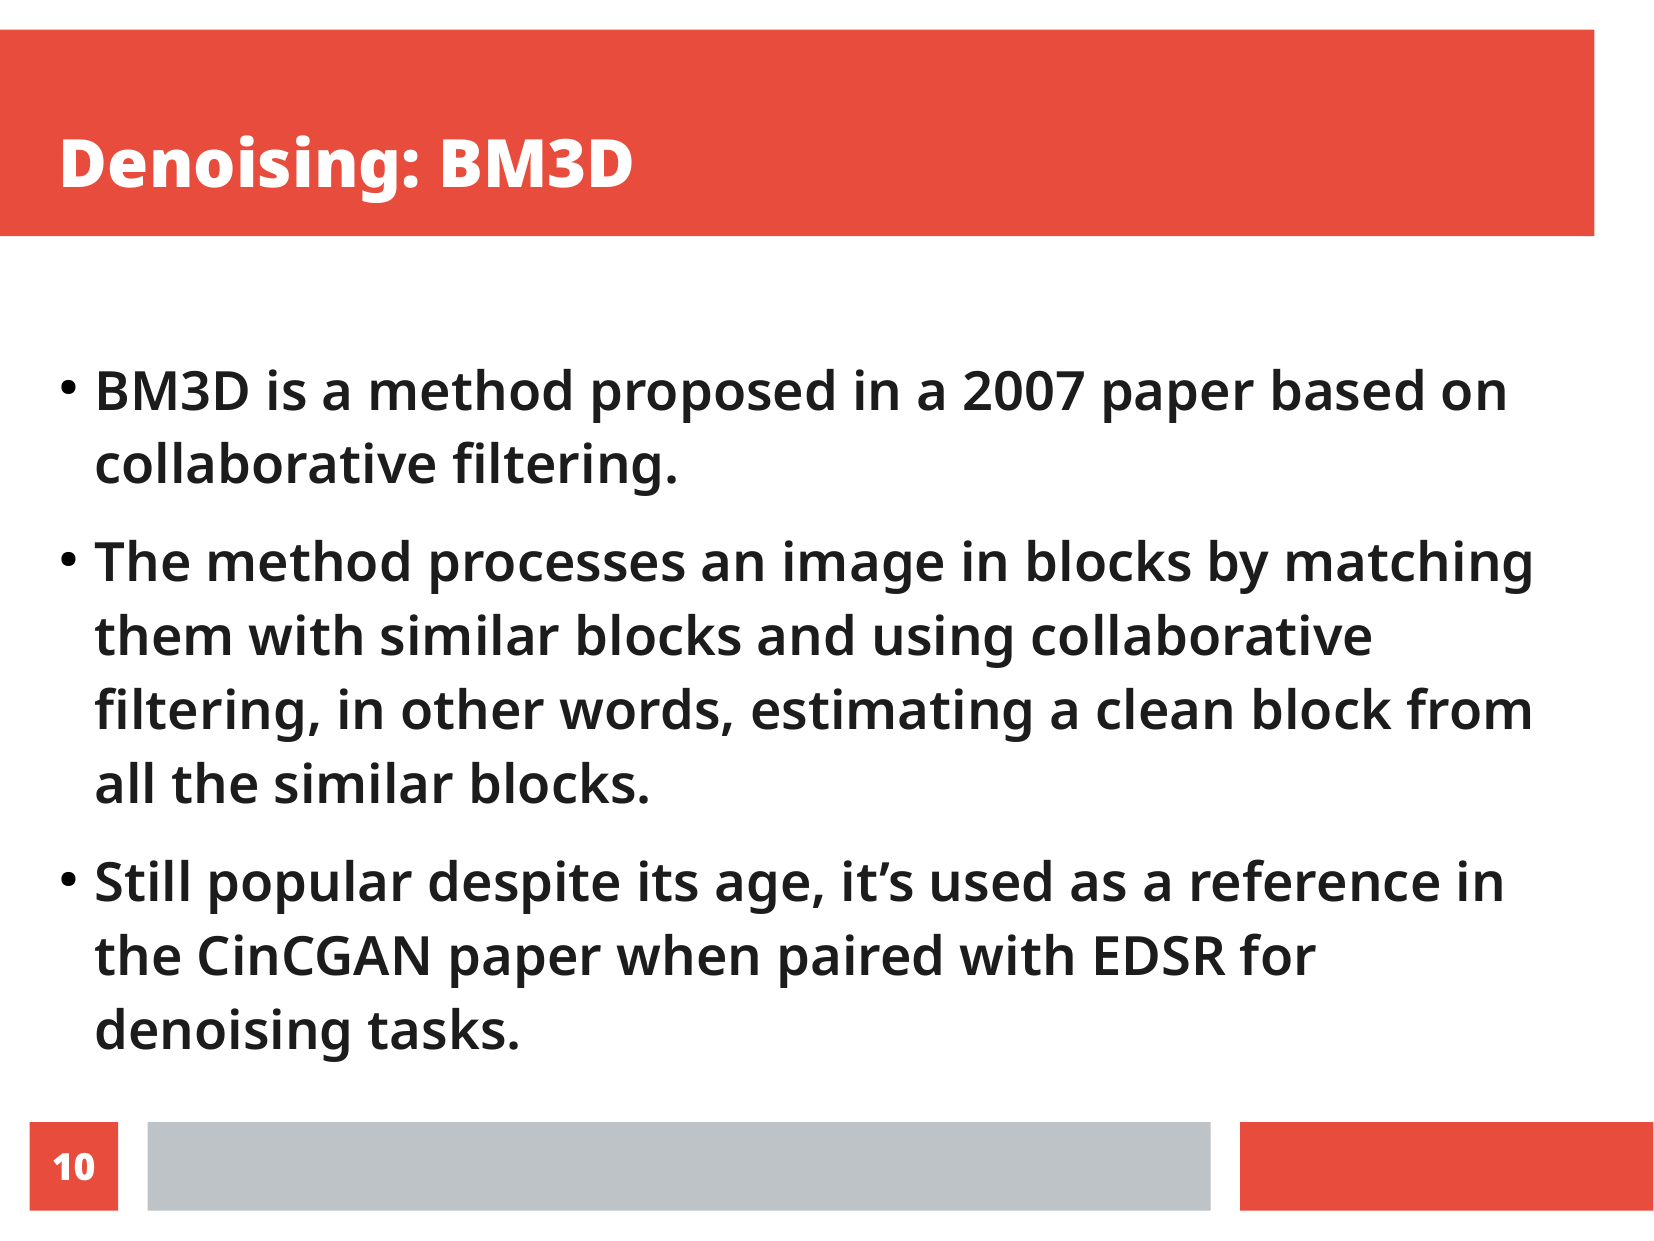

# Denoising: BM3D
BM3D is a method proposed in a 2007 paper based on collaborative filtering.
The method processes an image in blocks by matching them with similar blocks and using collaborative filtering, in other words, estimating a clean block from all the similar blocks.
Still popular despite its age, it’s used as a reference in the CinCGAN paper when paired with EDSR for denoising tasks.
10